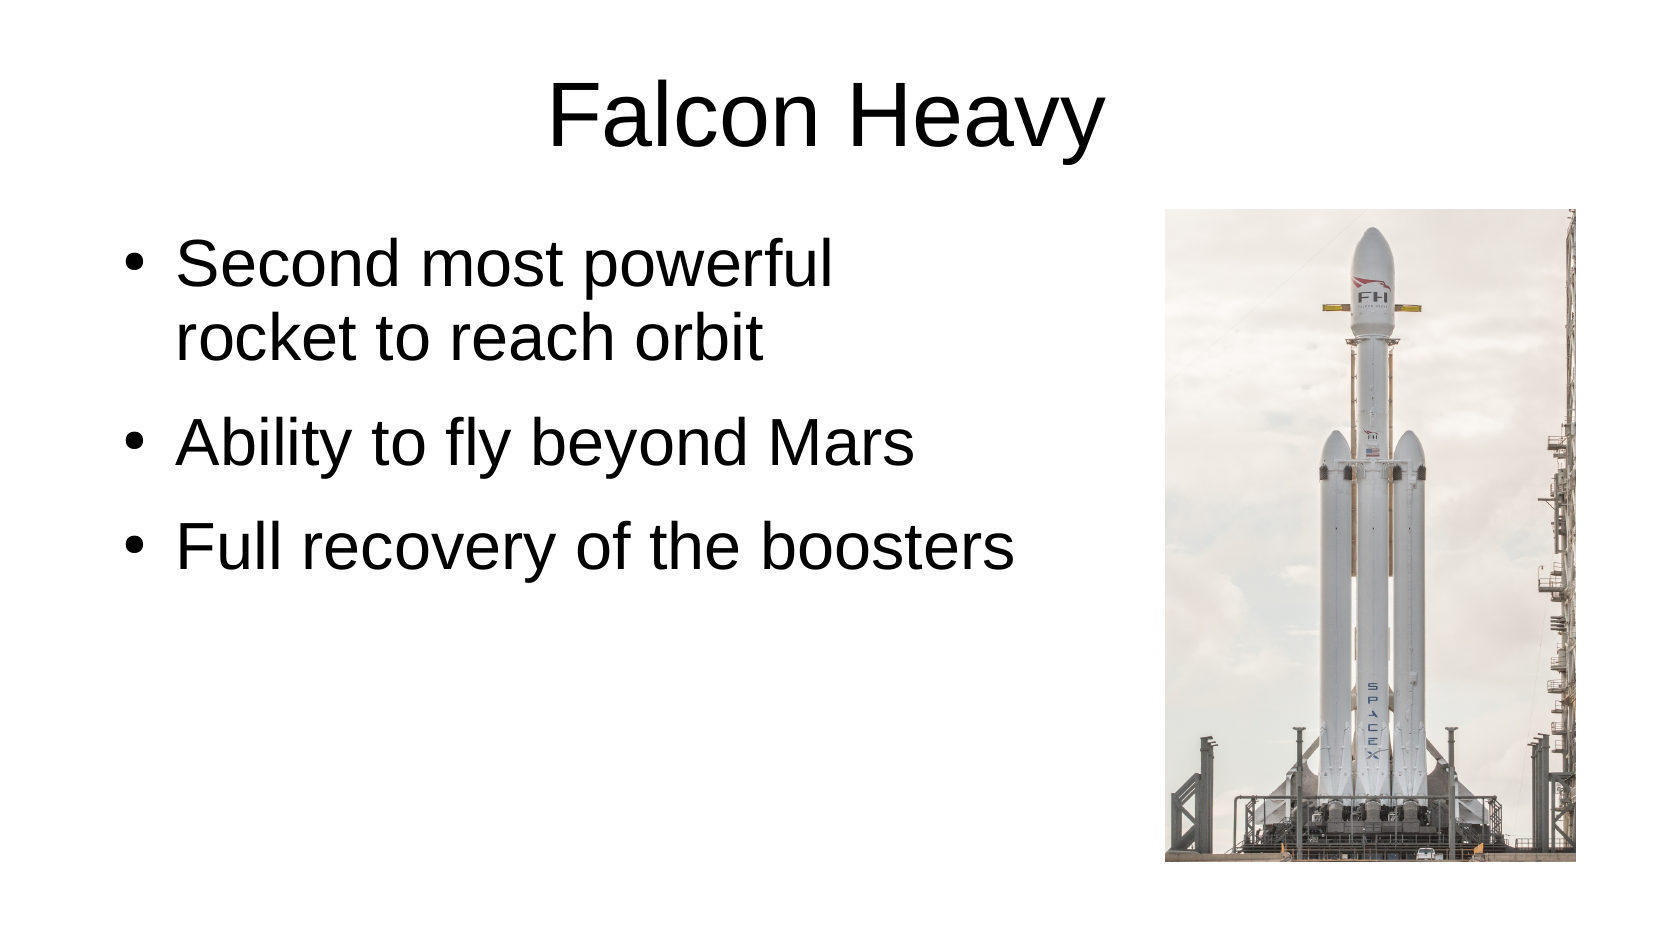

# Falcon Heavy
Second most powerful
rocket to reach orbit
Ability to fly beyond Mars
Full recovery of the boosters